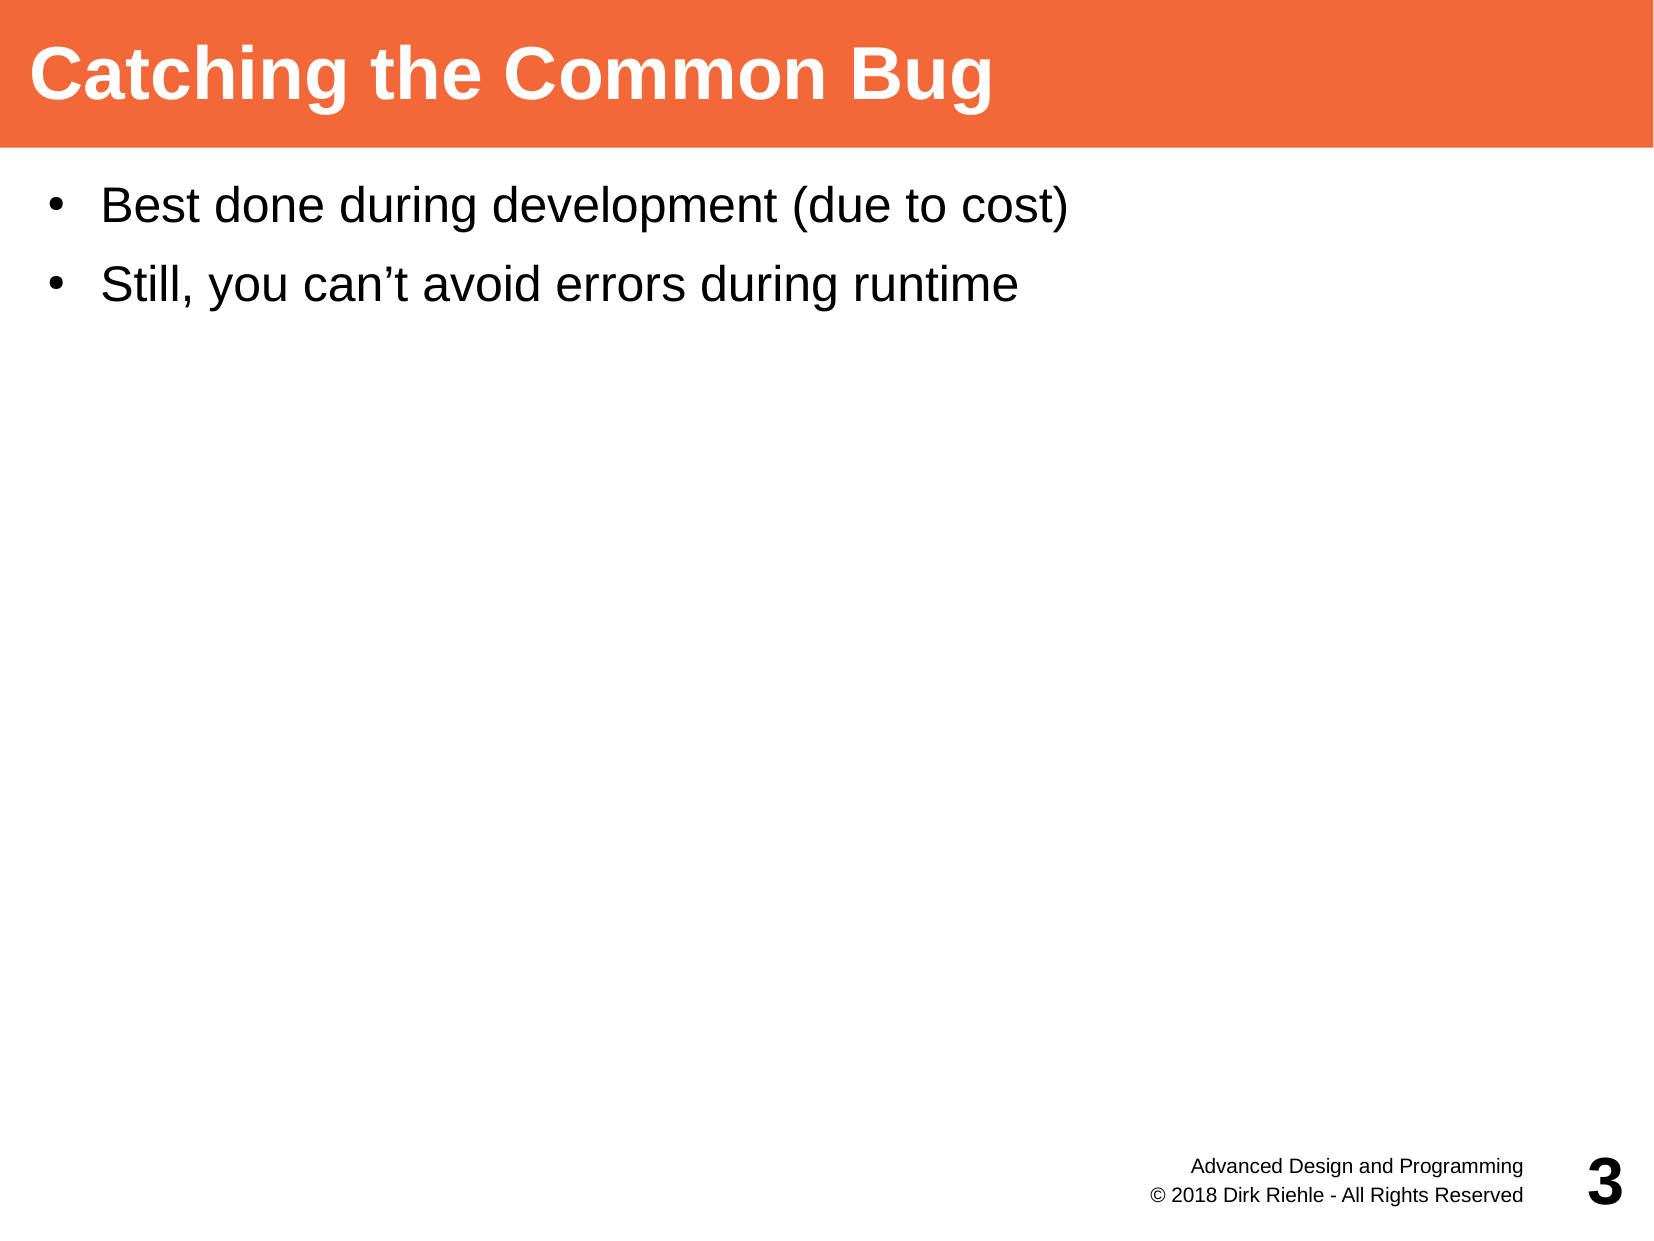

# Catching the Common Bug
Best done during development (due to cost)
Still, you can’t avoid errors during runtime
Advanced Design and Programming
3
© 2018 Dirk Riehle - All Rights Reserved